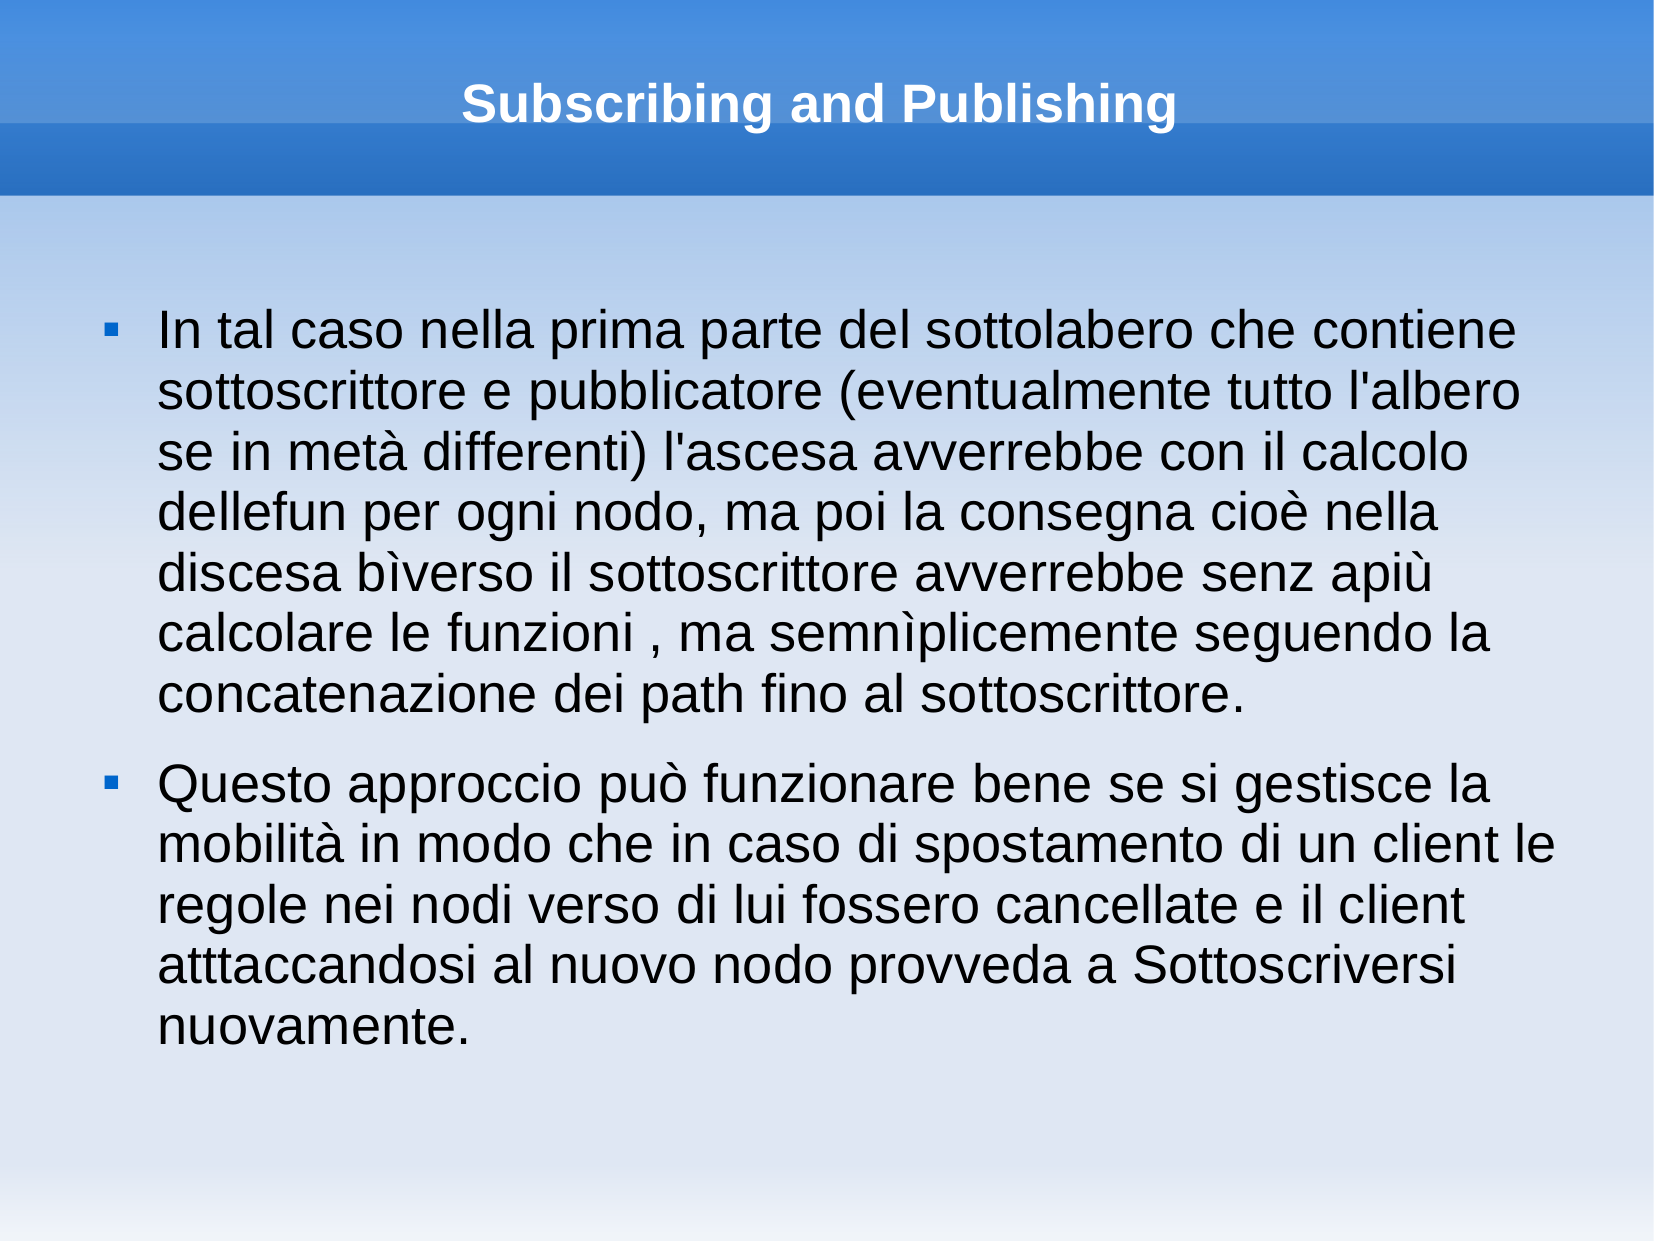

# Subscribing and Publishing
In tal caso nella prima parte del sottolabero che contiene sottoscrittore e pubblicatore (eventualmente tutto l'albero se in metà differenti) l'ascesa avverrebbe con il calcolo dellefun per ogni nodo, ma poi la consegna cioè nella discesa bìverso il sottoscrittore avverrebbe senz apiù calcolare le funzioni , ma semnìplicemente seguendo la concatenazione dei path fino al sottoscrittore.
Questo approccio può funzionare bene se si gestisce la mobilità in modo che in caso di spostamento di un client le regole nei nodi verso di lui fossero cancellate e il client atttaccandosi al nuovo nodo provveda a Sottoscriversi nuovamente.